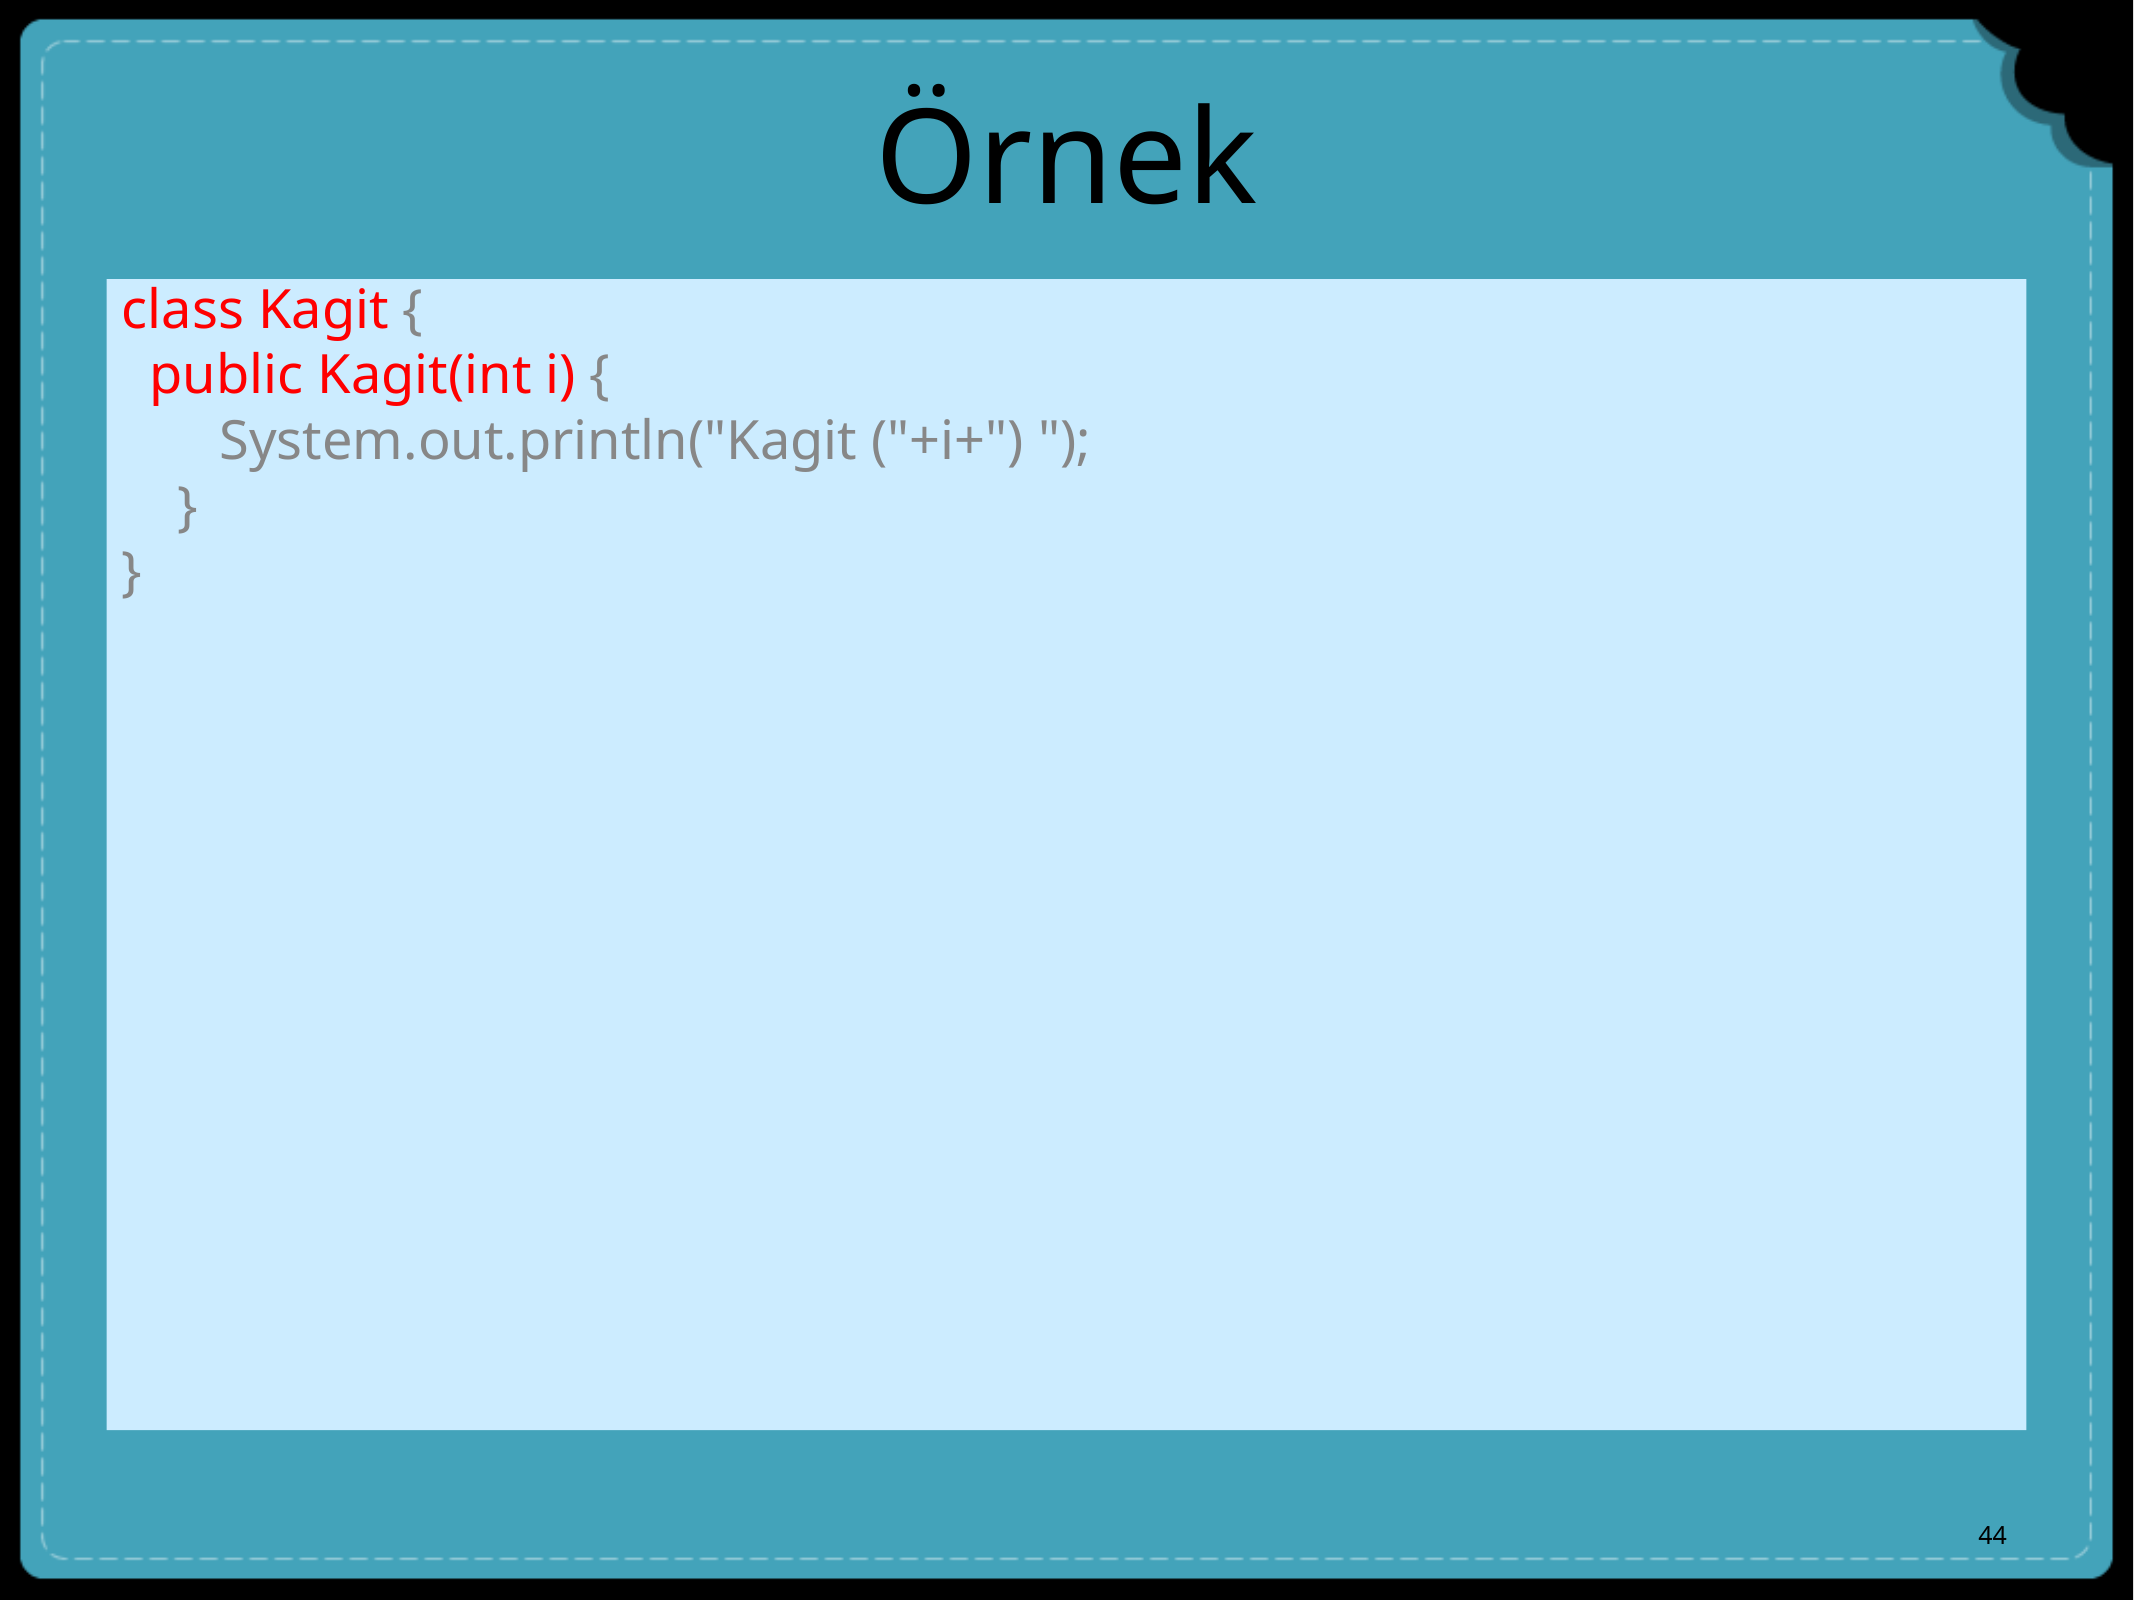

# Örnek
class Kagit {
 public Kagit(int i) {
	 System.out.println("Kagit ("+i+") ");
	}
}
44